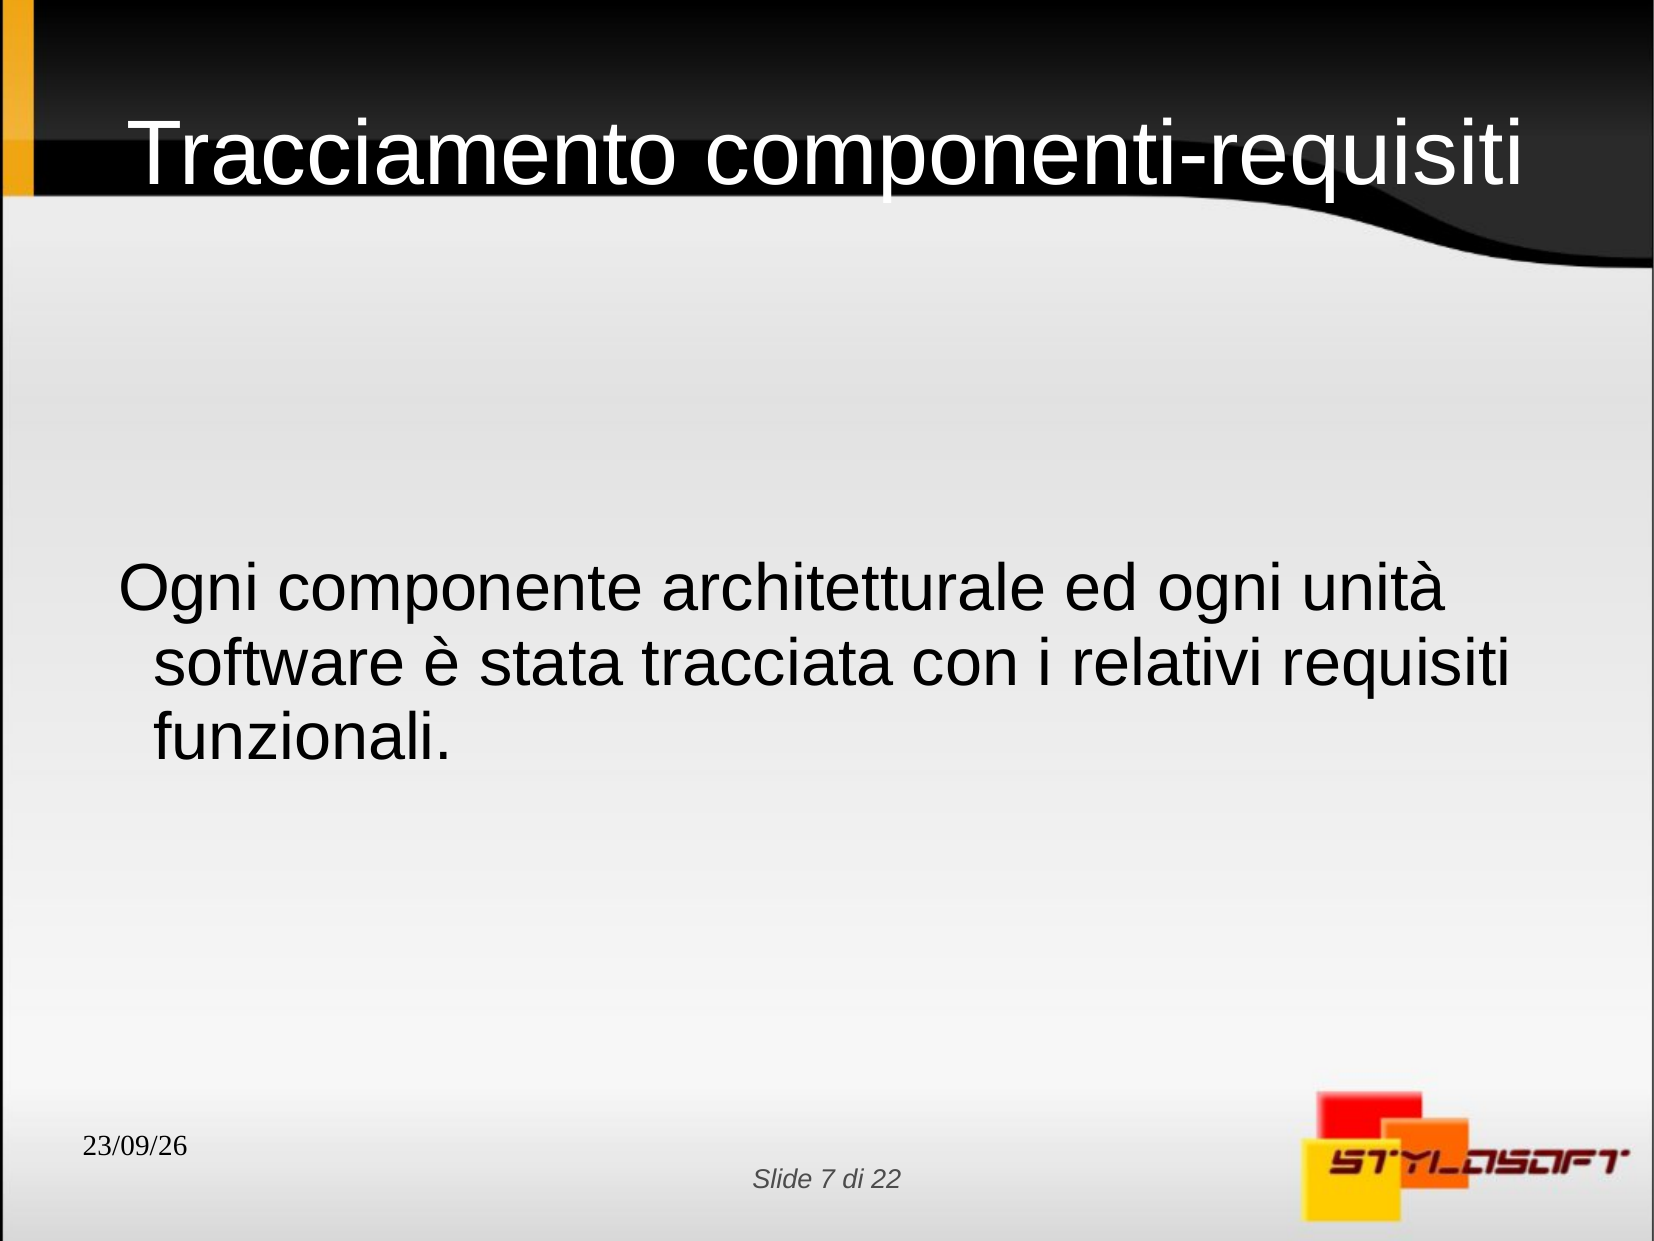

# Tracciamento componenti-requisiti
Ogni componente architetturale ed ogni unità software è stata tracciata con i relativi requisiti funzionali.
Slide di 22